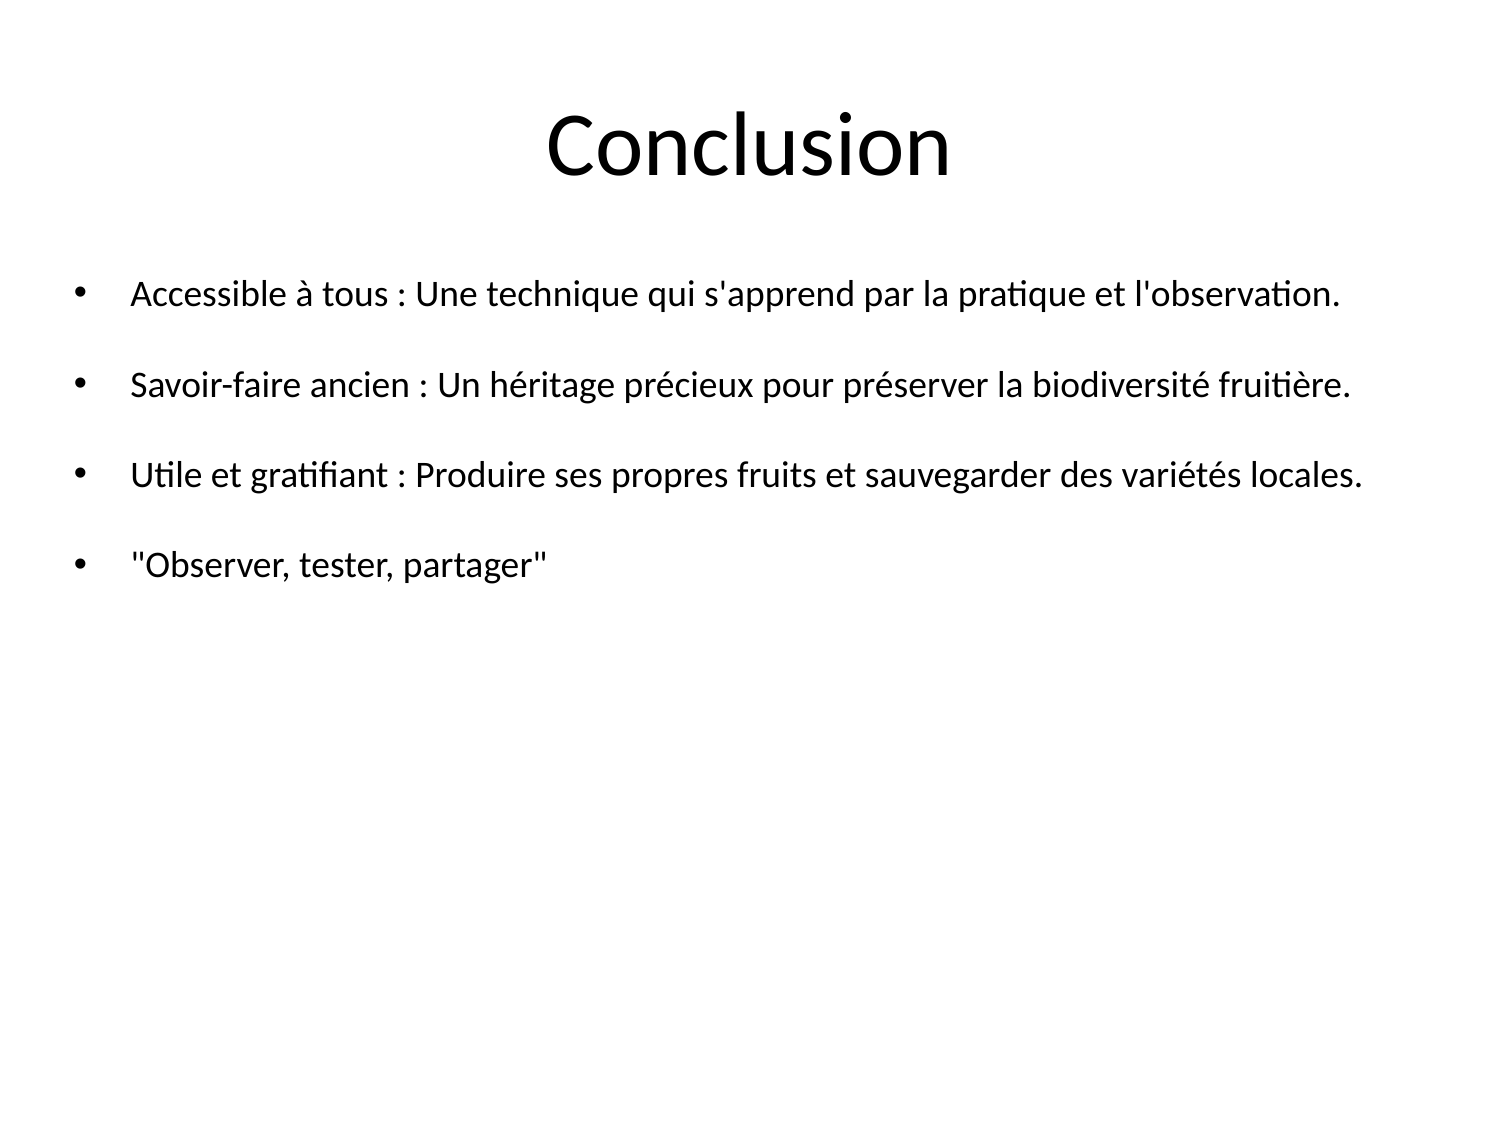

# Conclusion
Accessible à tous : Une technique qui s'apprend par la pratique et l'observation.
Savoir-faire ancien : Un héritage précieux pour préserver la biodiversité fruitière.
Utile et gratifiant : Produire ses propres fruits et sauvegarder des variétés locales.
"Observer, tester, partager"